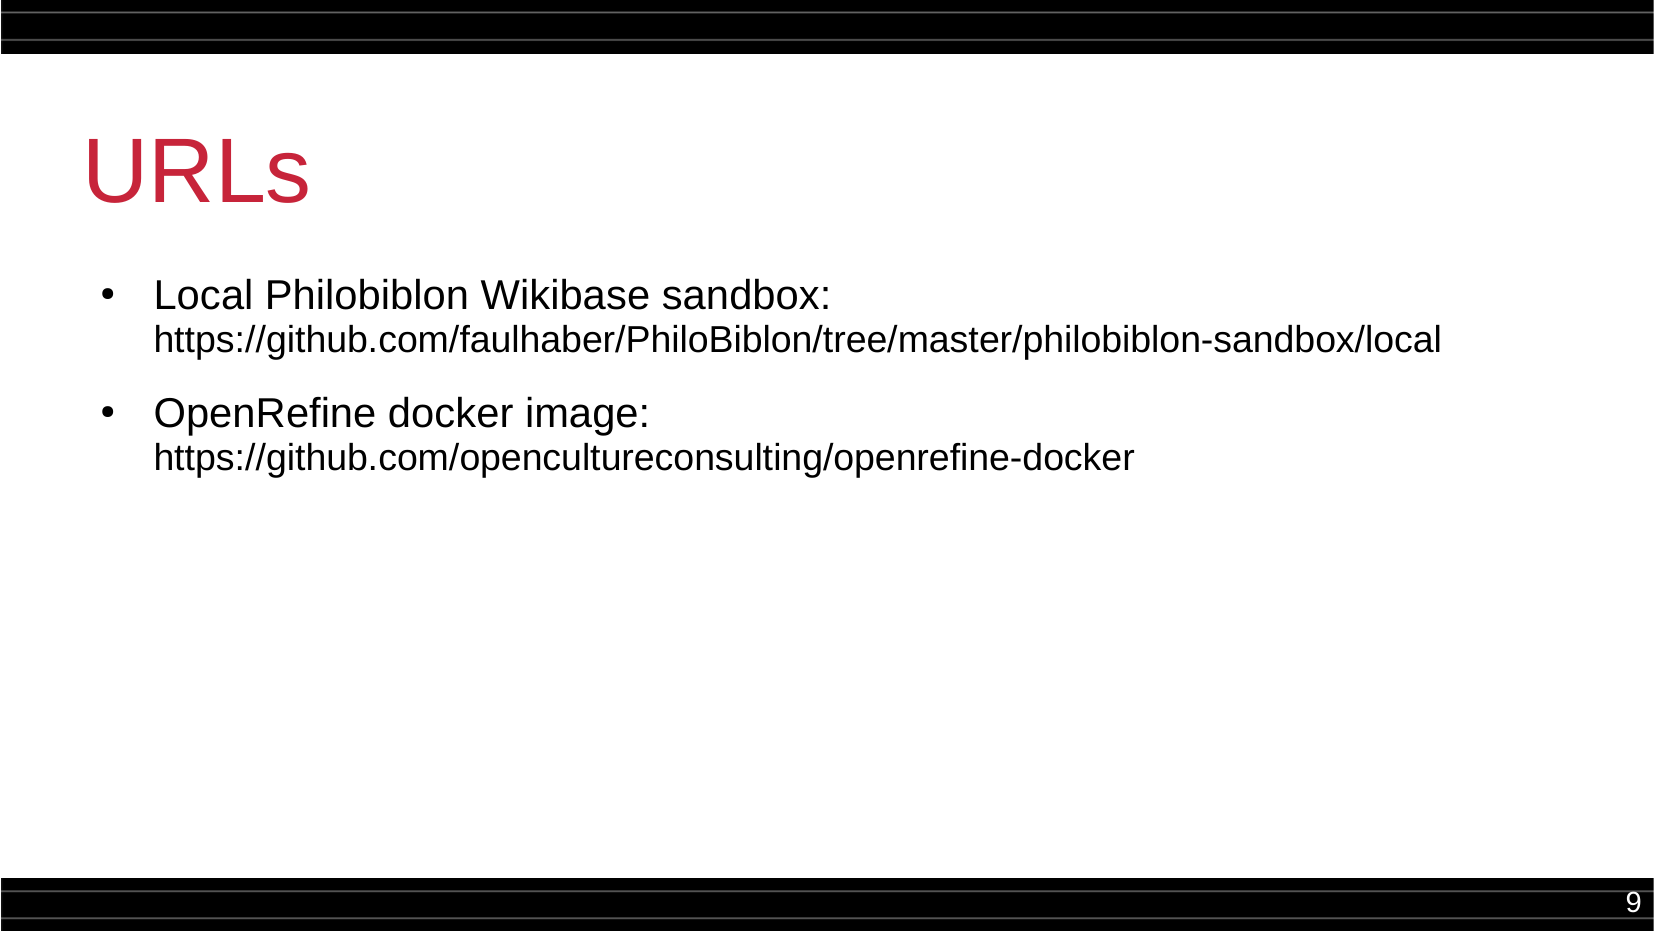

# URLs
Local Philobiblon Wikibase sandbox: https://github.com/faulhaber/PhiloBiblon/tree/master/philobiblon-sandbox/local
OpenRefine docker image: https://github.com/opencultureconsulting/openrefine-docker